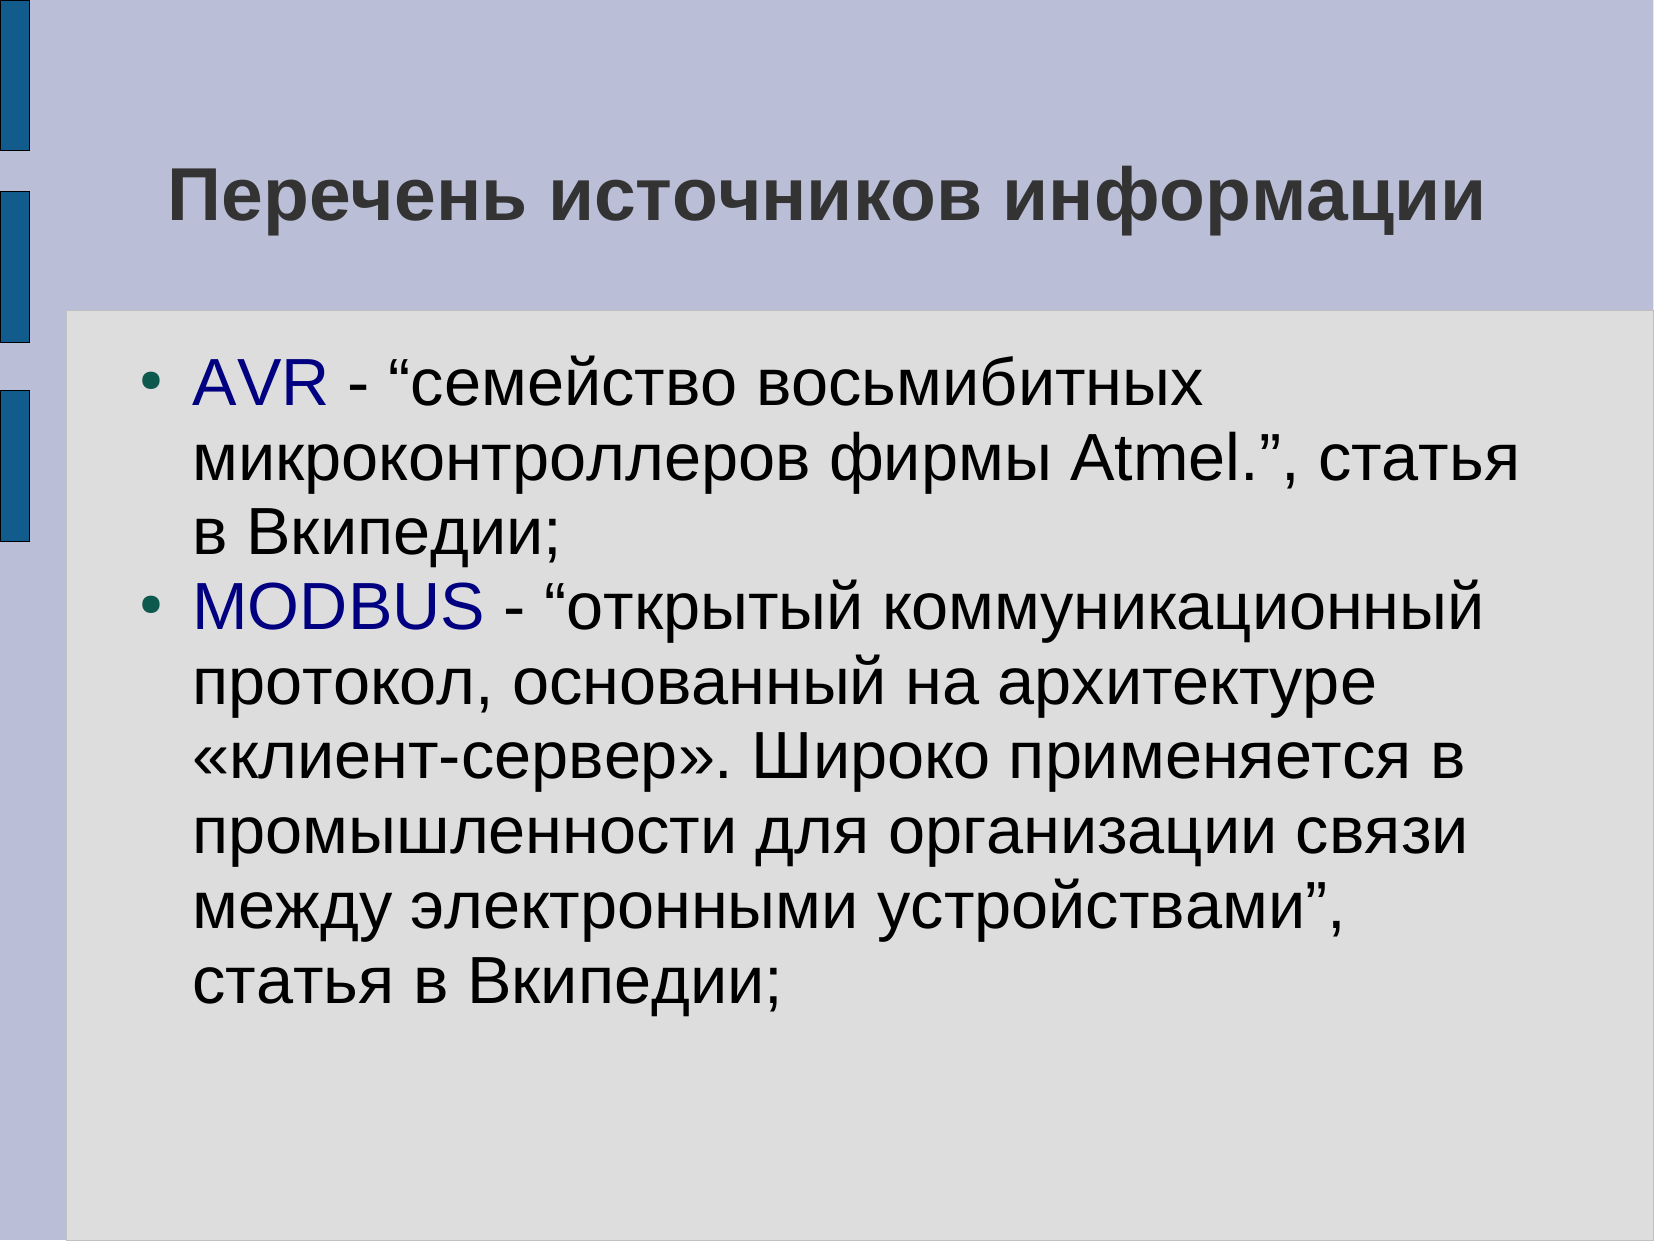

# Перечень источников информации
AVR - “семейство восьмибитных микроконтроллеров фирмы Atmel.”, статья в Вкипедии;
MODBUS - “открытый коммуникационный протокол, основанный на архитектуре «клиент-сервер». Широко применяется в промышленности для организации связи между электронными устройствами”, статья в Вкипедии;